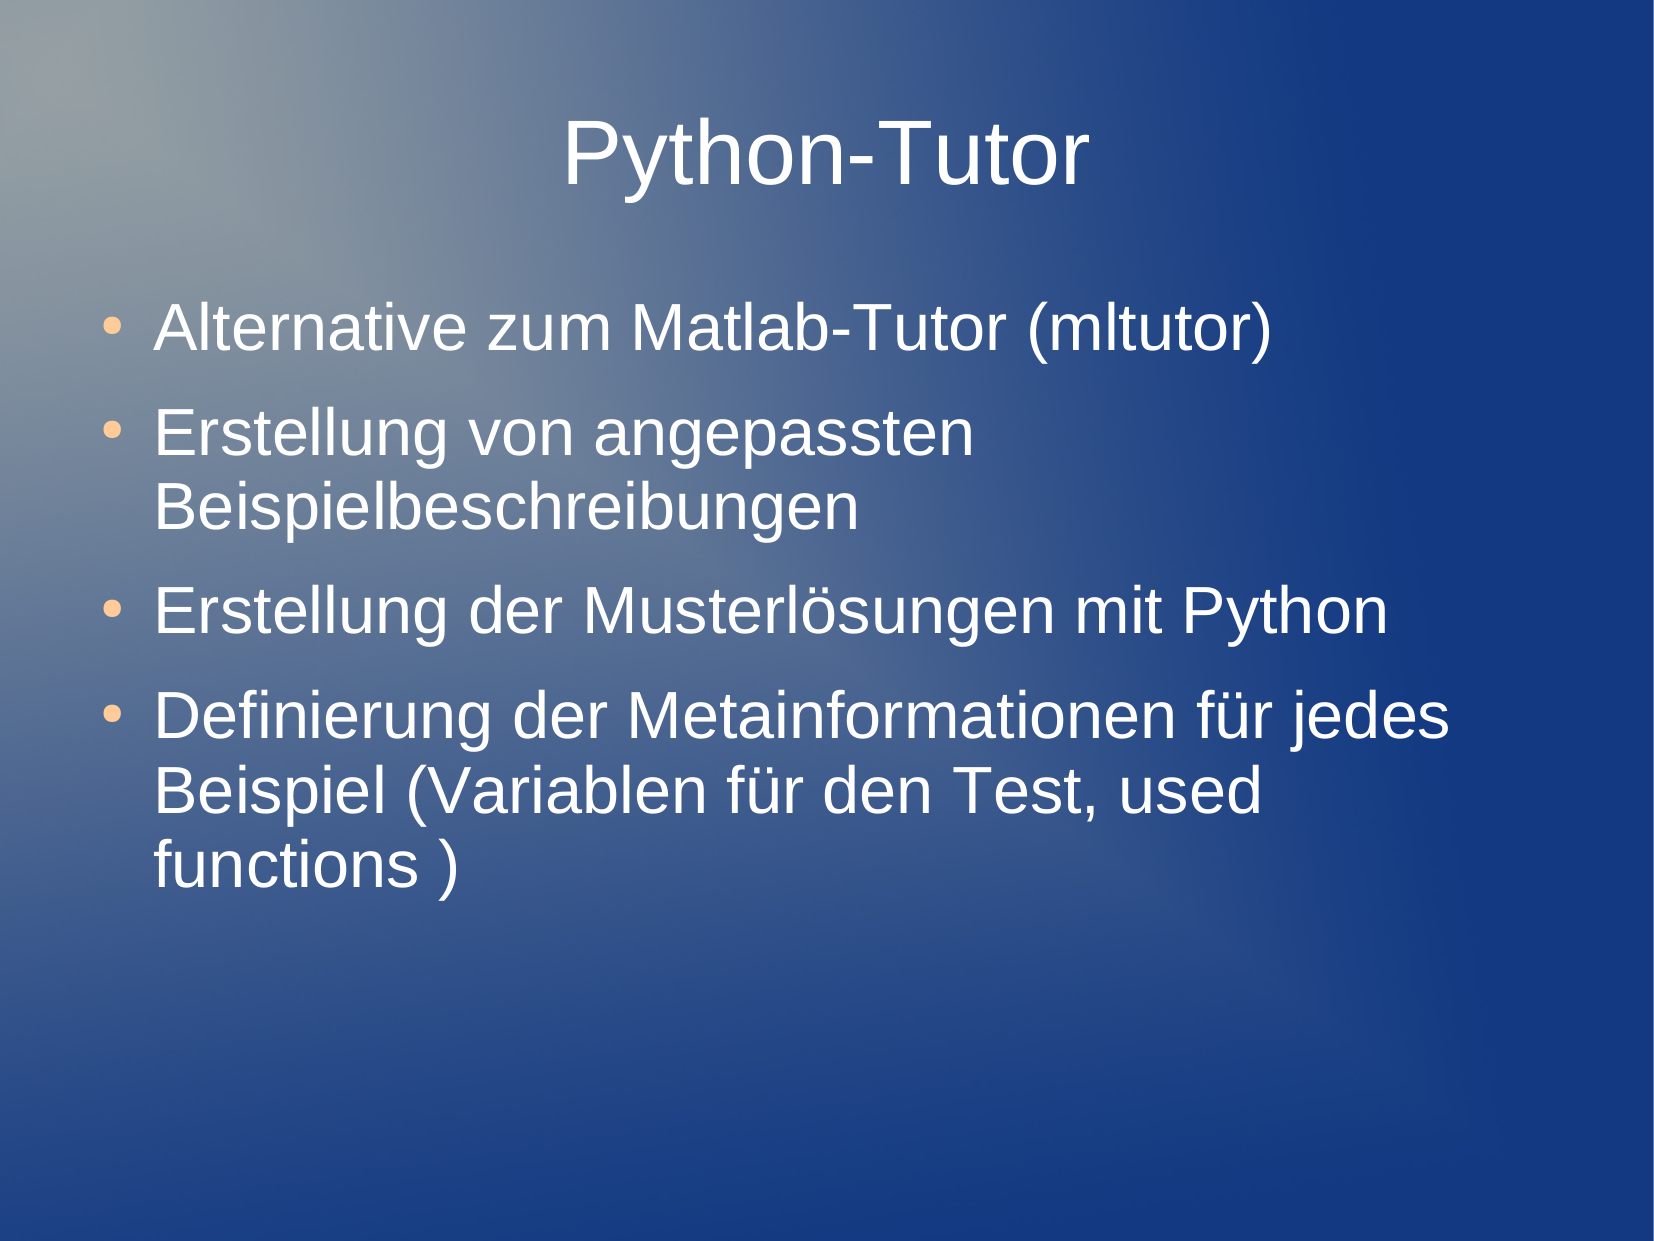

# Python-Tutor
Alternative zum Matlab-Tutor (mltutor)
Erstellung von angepassten Beispielbeschreibungen
Erstellung der Musterlösungen mit Python
Definierung der Metainformationen für jedes Beispiel (Variablen für den Test, used functions )